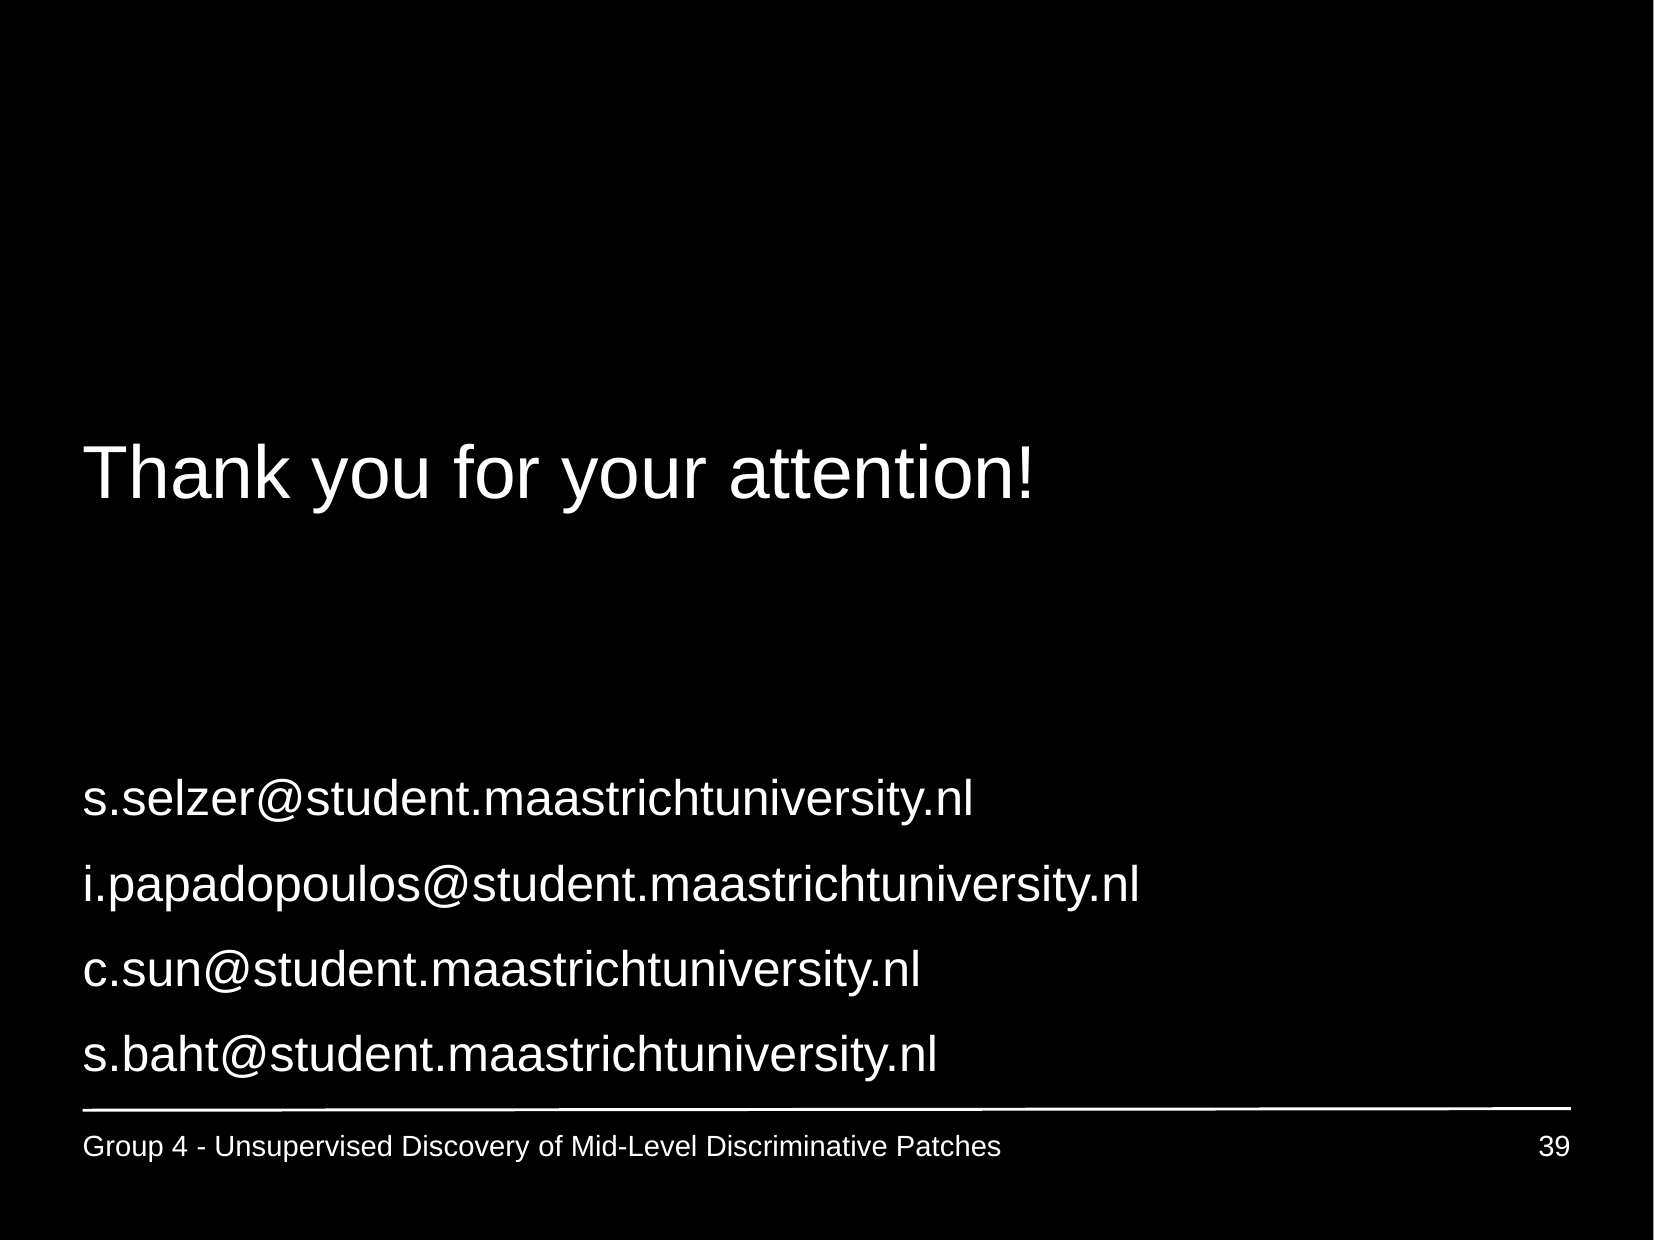

#
Thank you for your attention!
s.selzer@student.maastrichtuniversity.nl
i.papadopoulos@student.maastrichtuniversity.nl
c.sun@student.maastrichtuniversity.nl
s.baht@student.maastrichtuniversity.nl
39